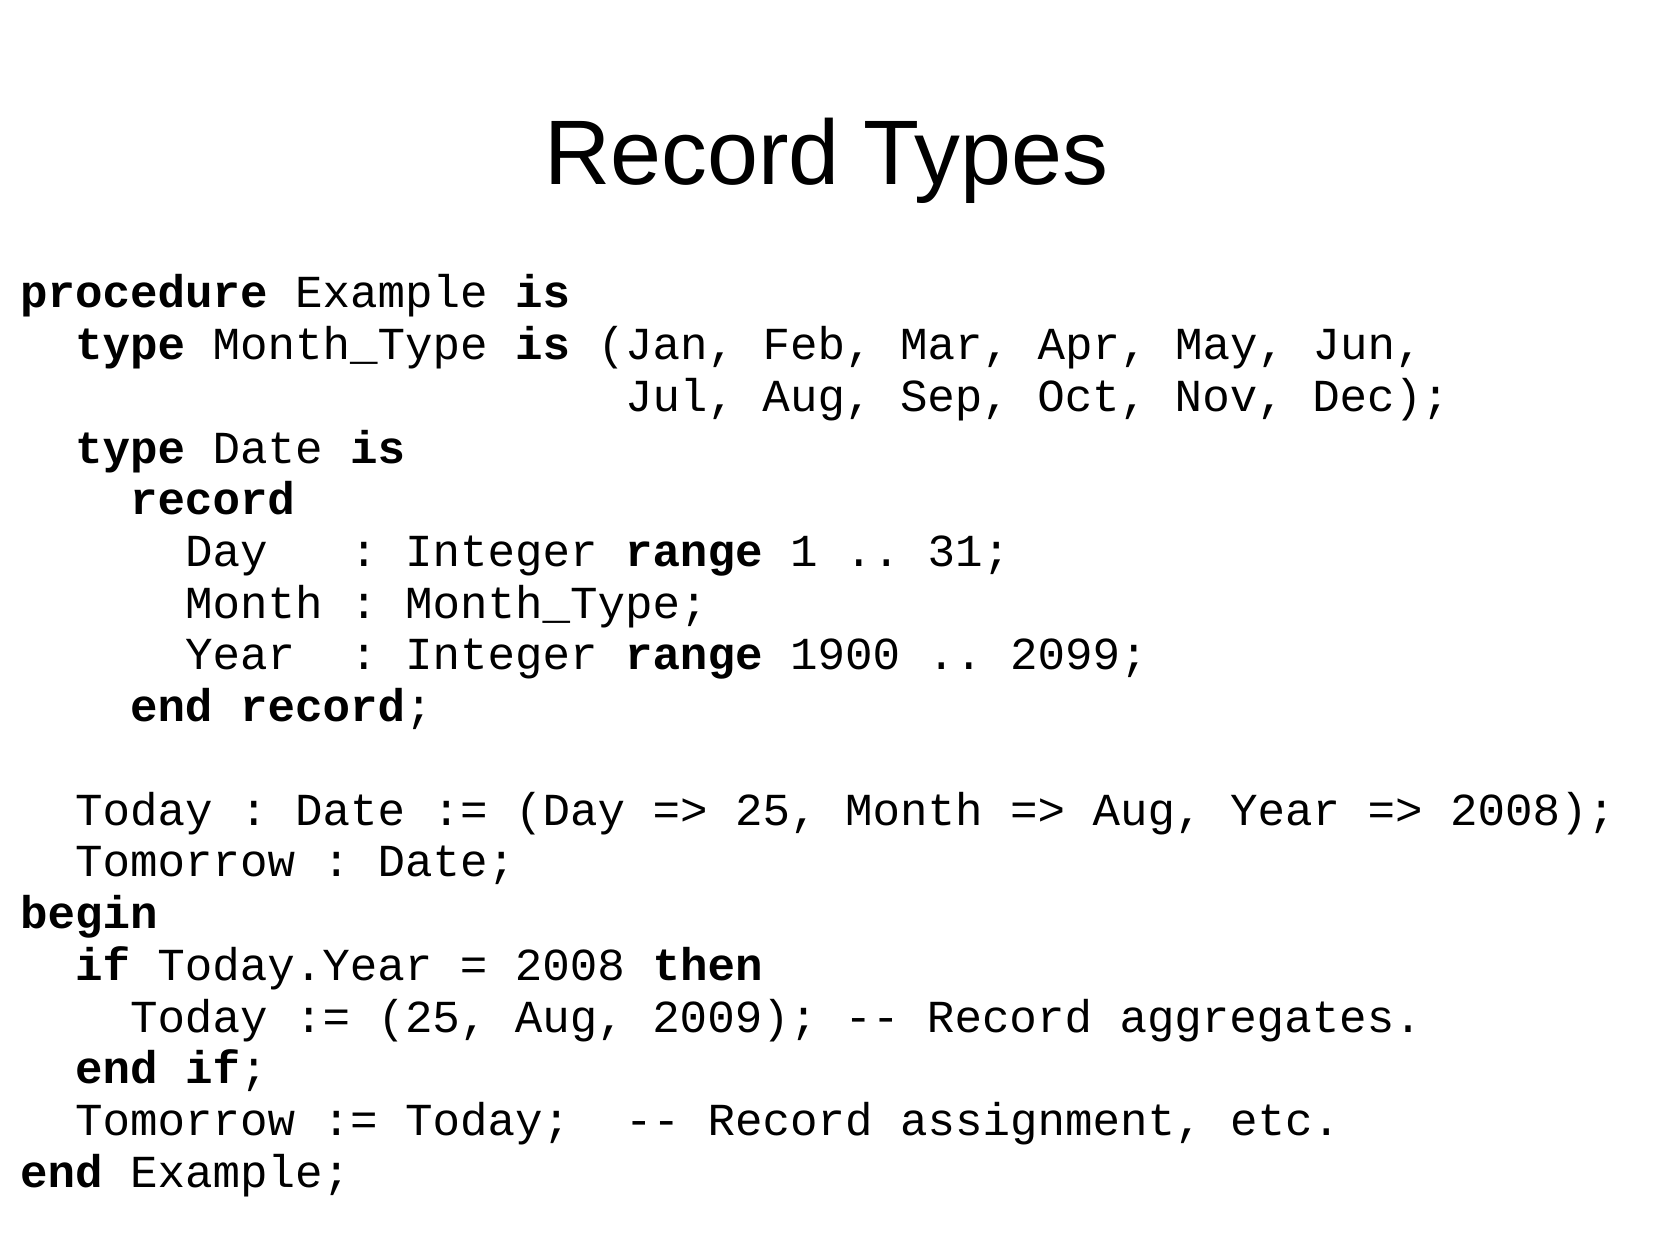

# Record Types
procedure Example is
 type Month_Type is (Jan, Feb, Mar, Apr, May, Jun,
 Jul, Aug, Sep, Oct, Nov, Dec);
 type Date is
 record
 Day : Integer range 1 .. 31;
 Month : Month_Type;
 Year : Integer range 1900 .. 2099;
 end record;
 Today : Date := (Day => 25, Month => Aug, Year => 2008);
 Tomorrow : Date;
begin
 if Today.Year = 2008 then
 Today := (25, Aug, 2009); -- Record aggregates.
 end if;
 Tomorrow := Today; -- Record assignment, etc.
end Example;